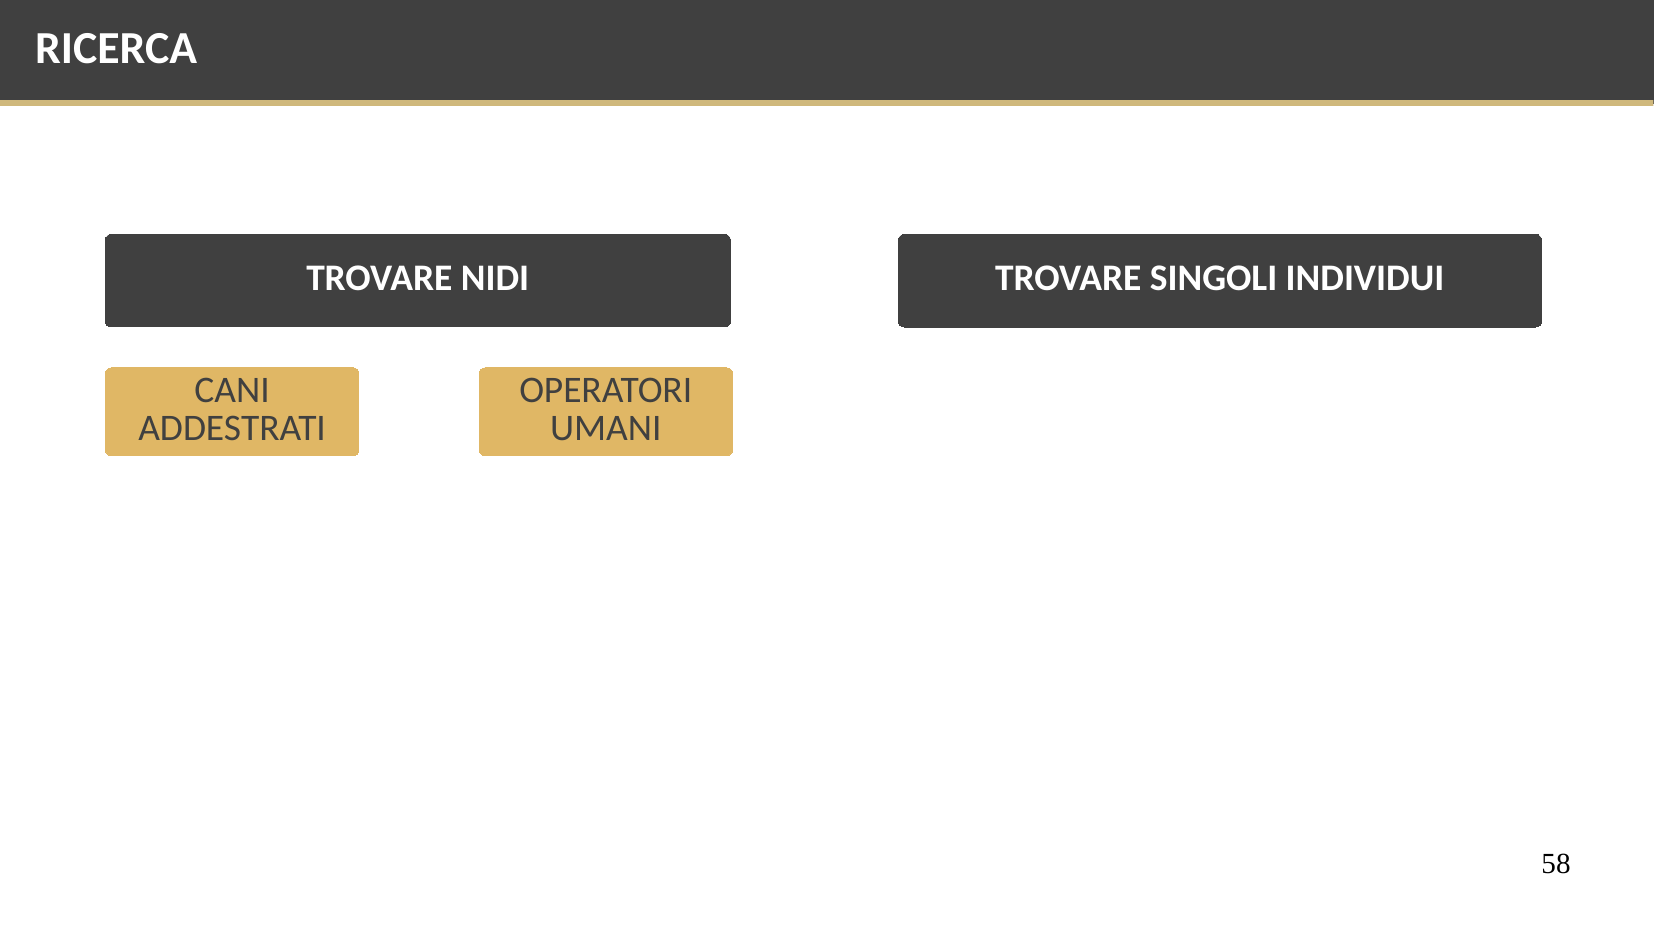

RICERCA
TROVARE NIDI
TROVARE SINGOLI INDIVIDUI
CANI
ADDESTRATI
OPERATORI
UMANI
58